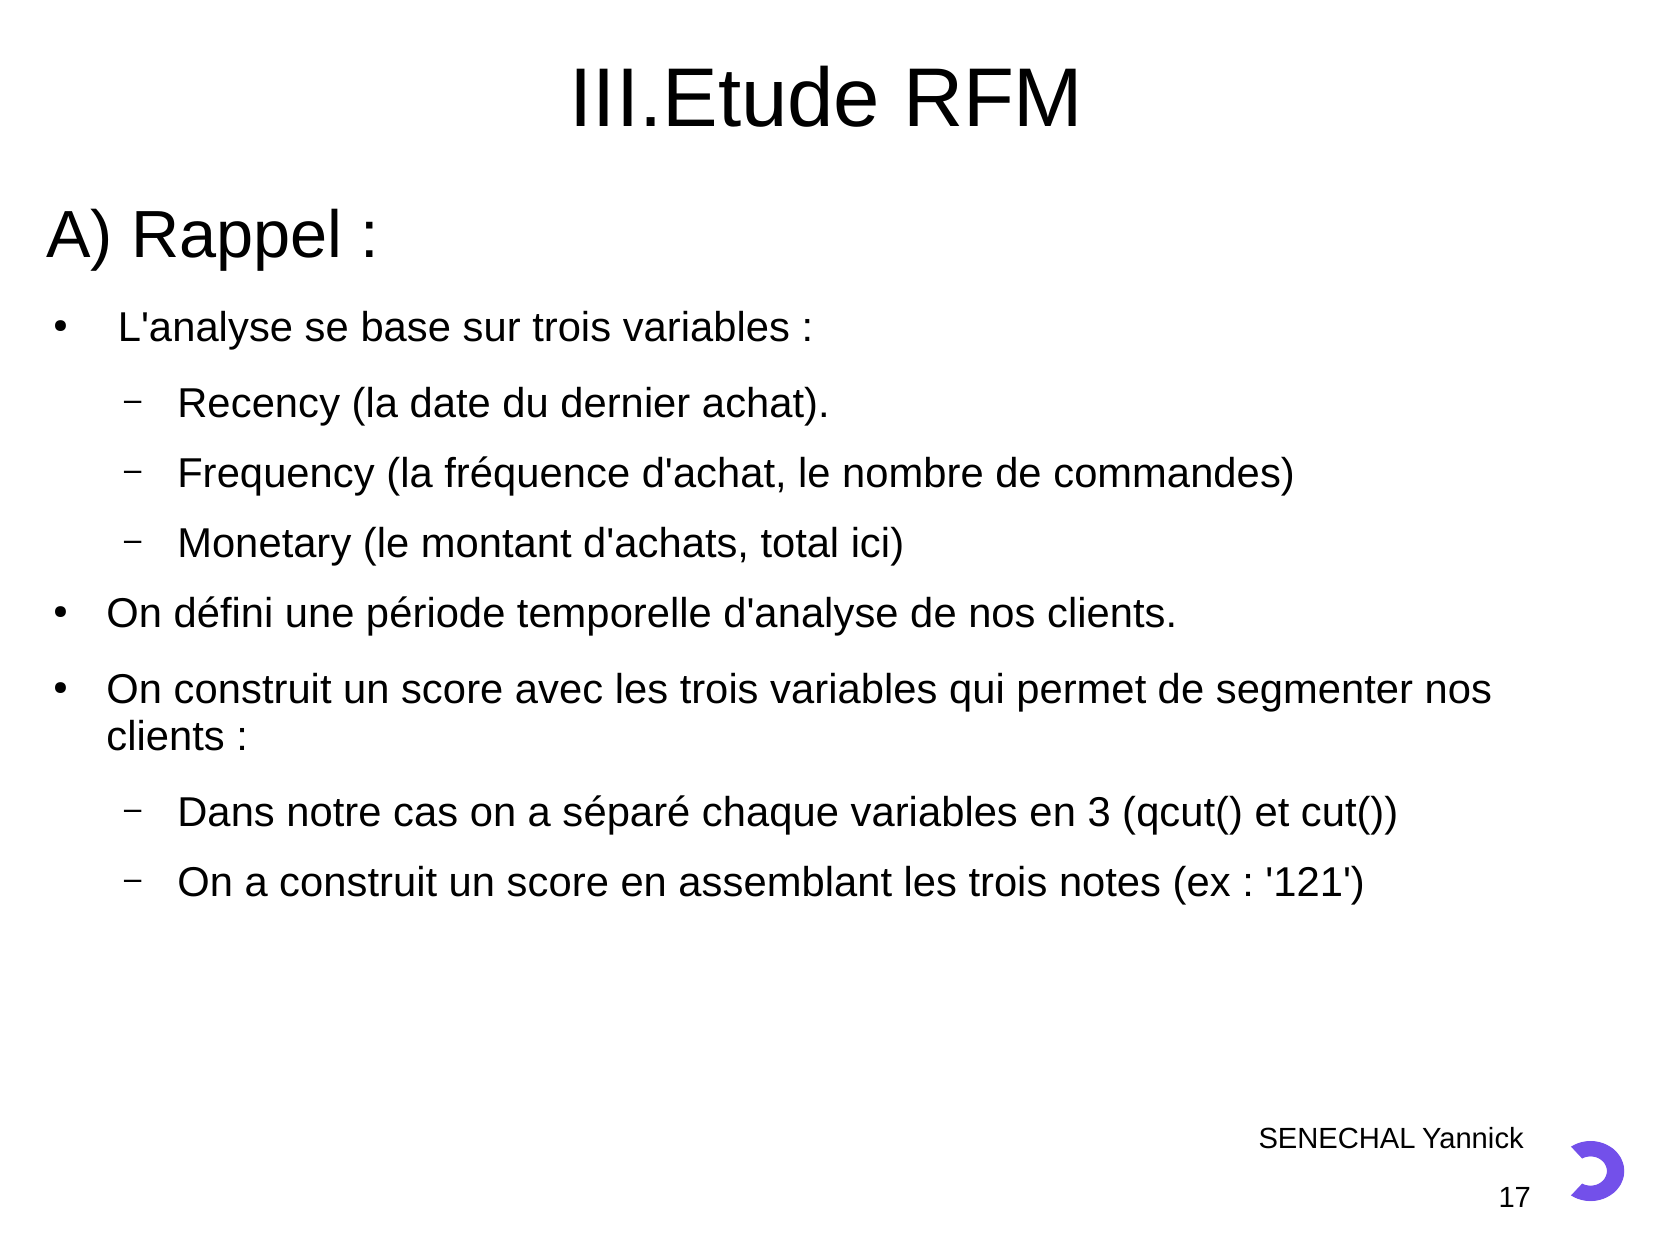

# III.Etude RFM
A) Rappel :
 L'analyse se base sur trois variables :
Recency (la date du dernier achat).
Frequency (la fréquence d'achat, le nombre de commandes)
Monetary (le montant d'achats, total ici)
On défini une période temporelle d'analyse de nos clients.
On construit un score avec les trois variables qui permet de segmenter nos clients :
Dans notre cas on a séparé chaque variables en 3 (qcut() et cut())
On a construit un score en assemblant les trois notes (ex : '121')
SENECHAL Yannick
17